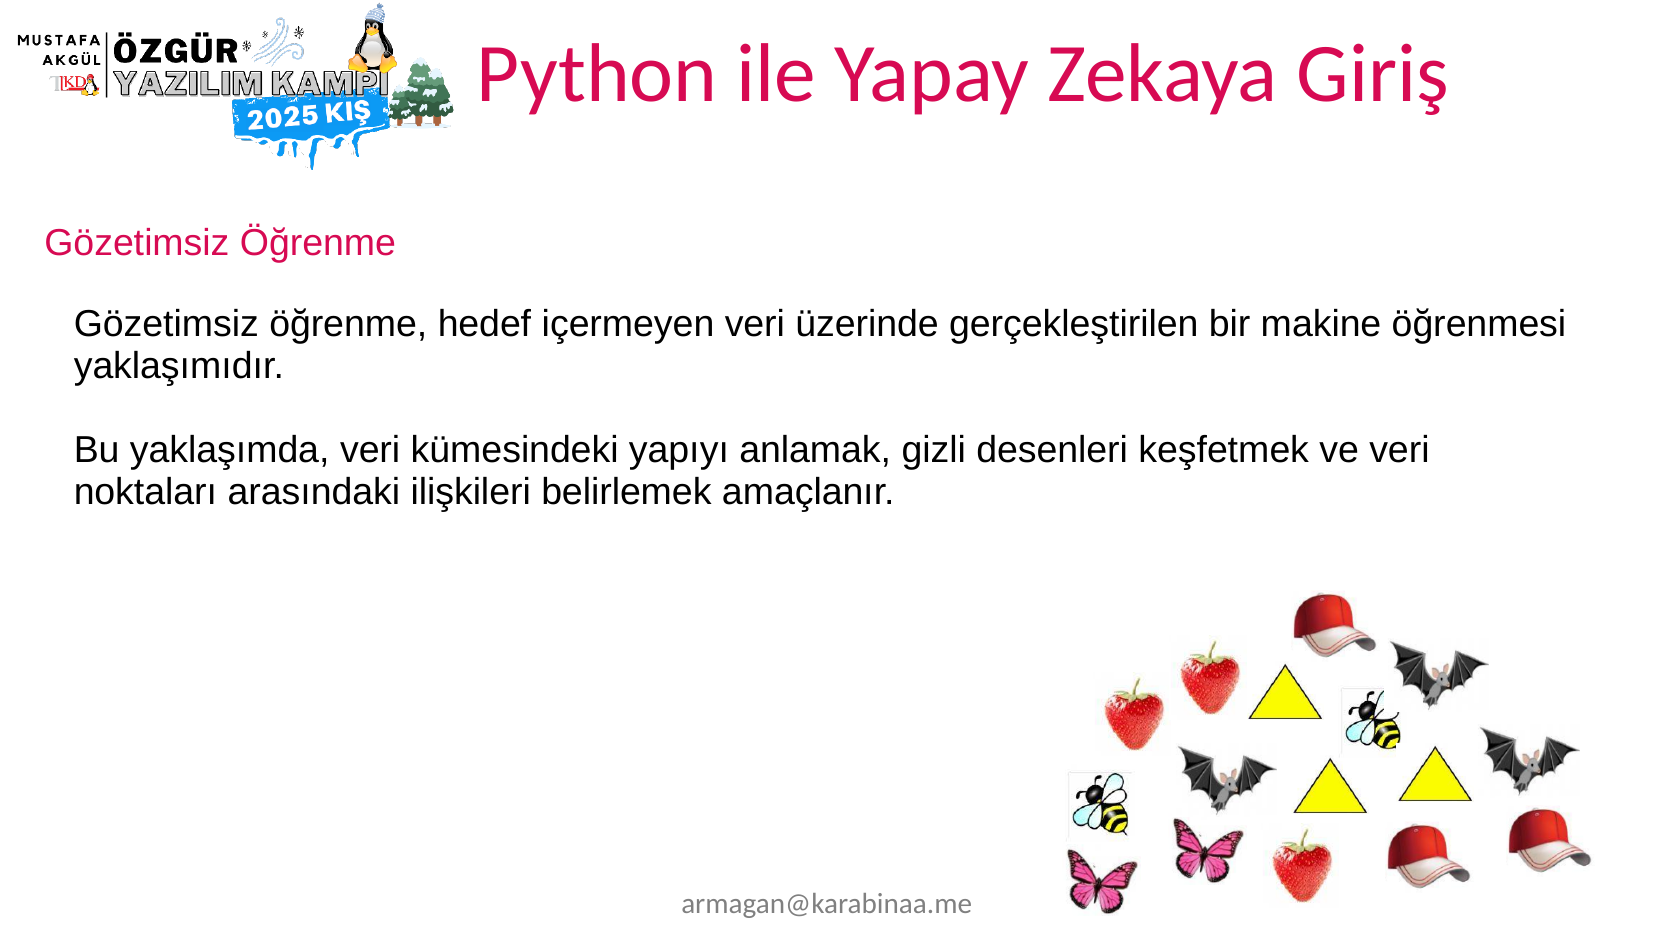

Python ile Yapay Zekaya Giriş
Gözetimsiz Öğrenme
Gözetimsiz öğrenme, hedef içermeyen veri üzerinde gerçekleştirilen bir makine öğrenmesi yaklaşımıdır.
Bu yaklaşımda, veri kümesindeki yapıyı anlamak, gizli desenleri keşfetmek ve veri noktaları arasındaki ilişkileri belirlemek amaçlanır.
armagan@karabinaa.me